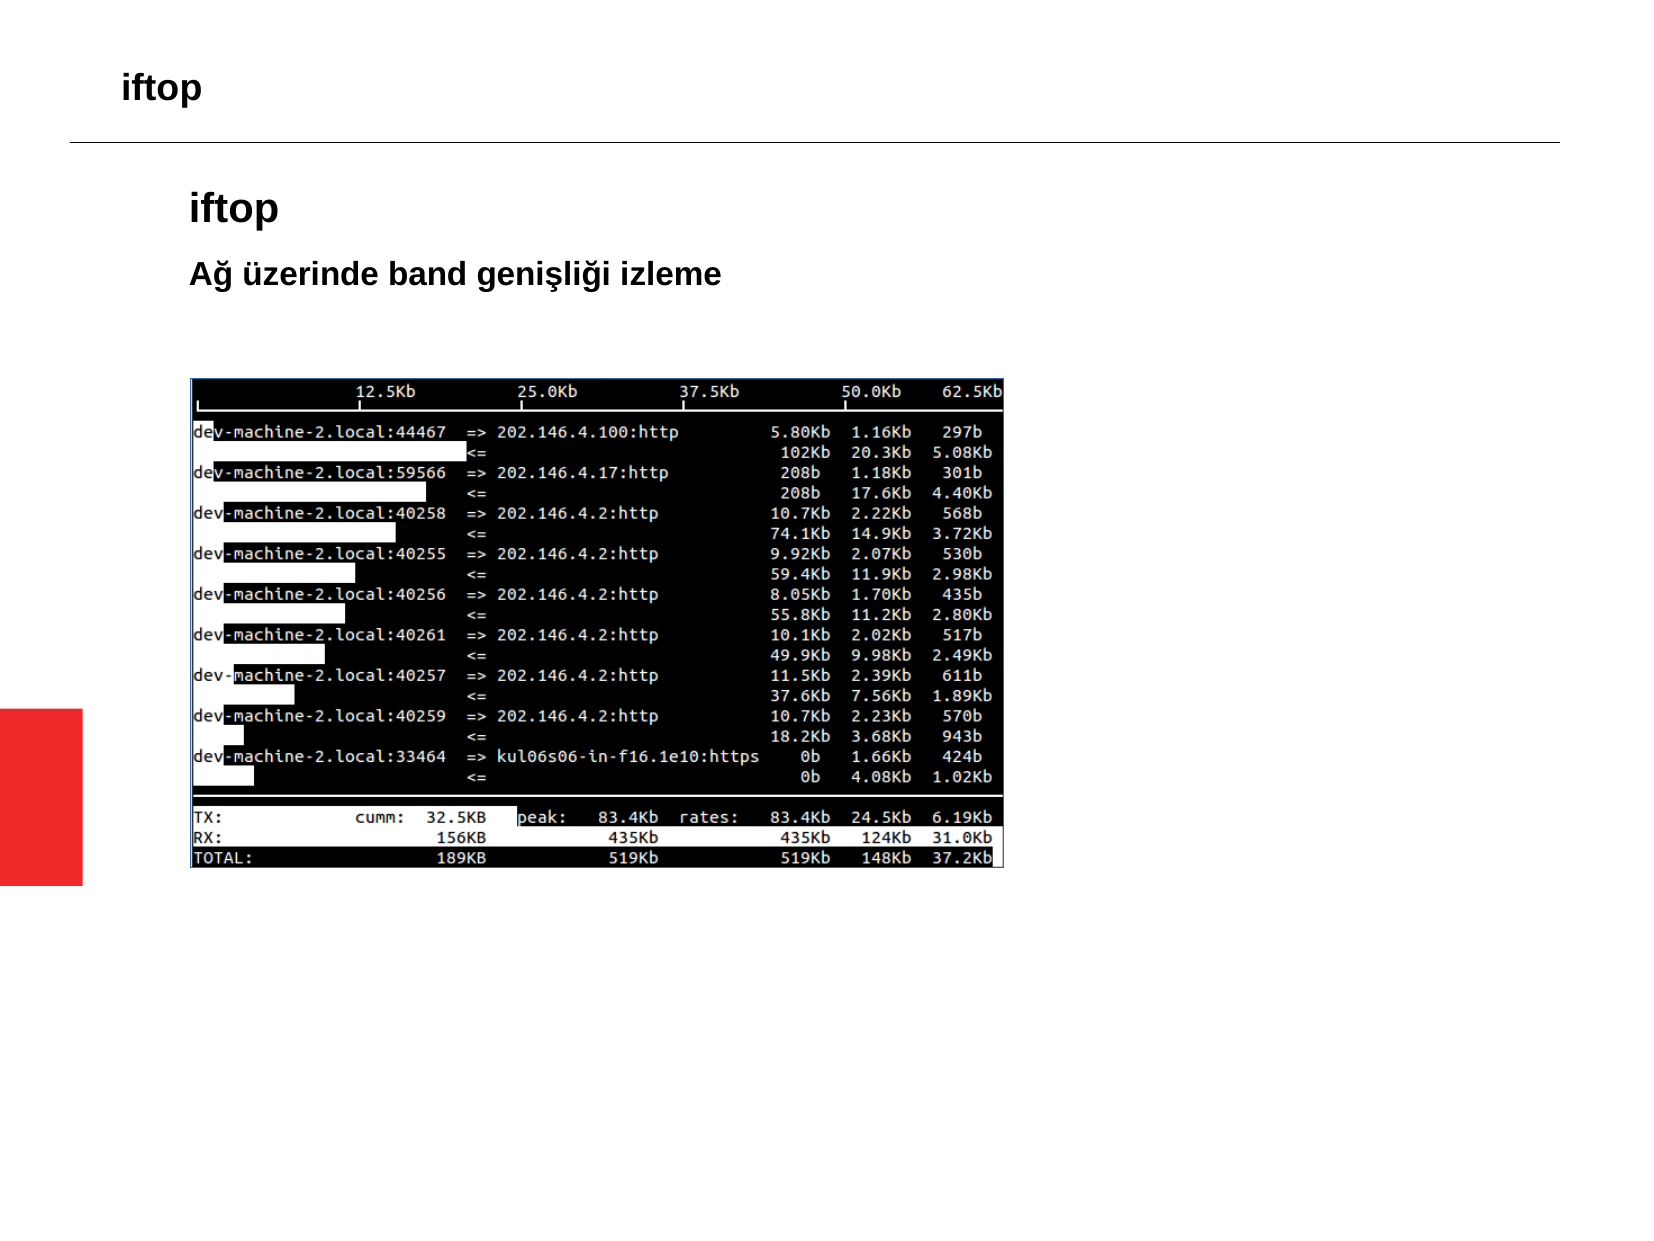

iftop
iftop
Ağ üzerinde band genişliği izleme